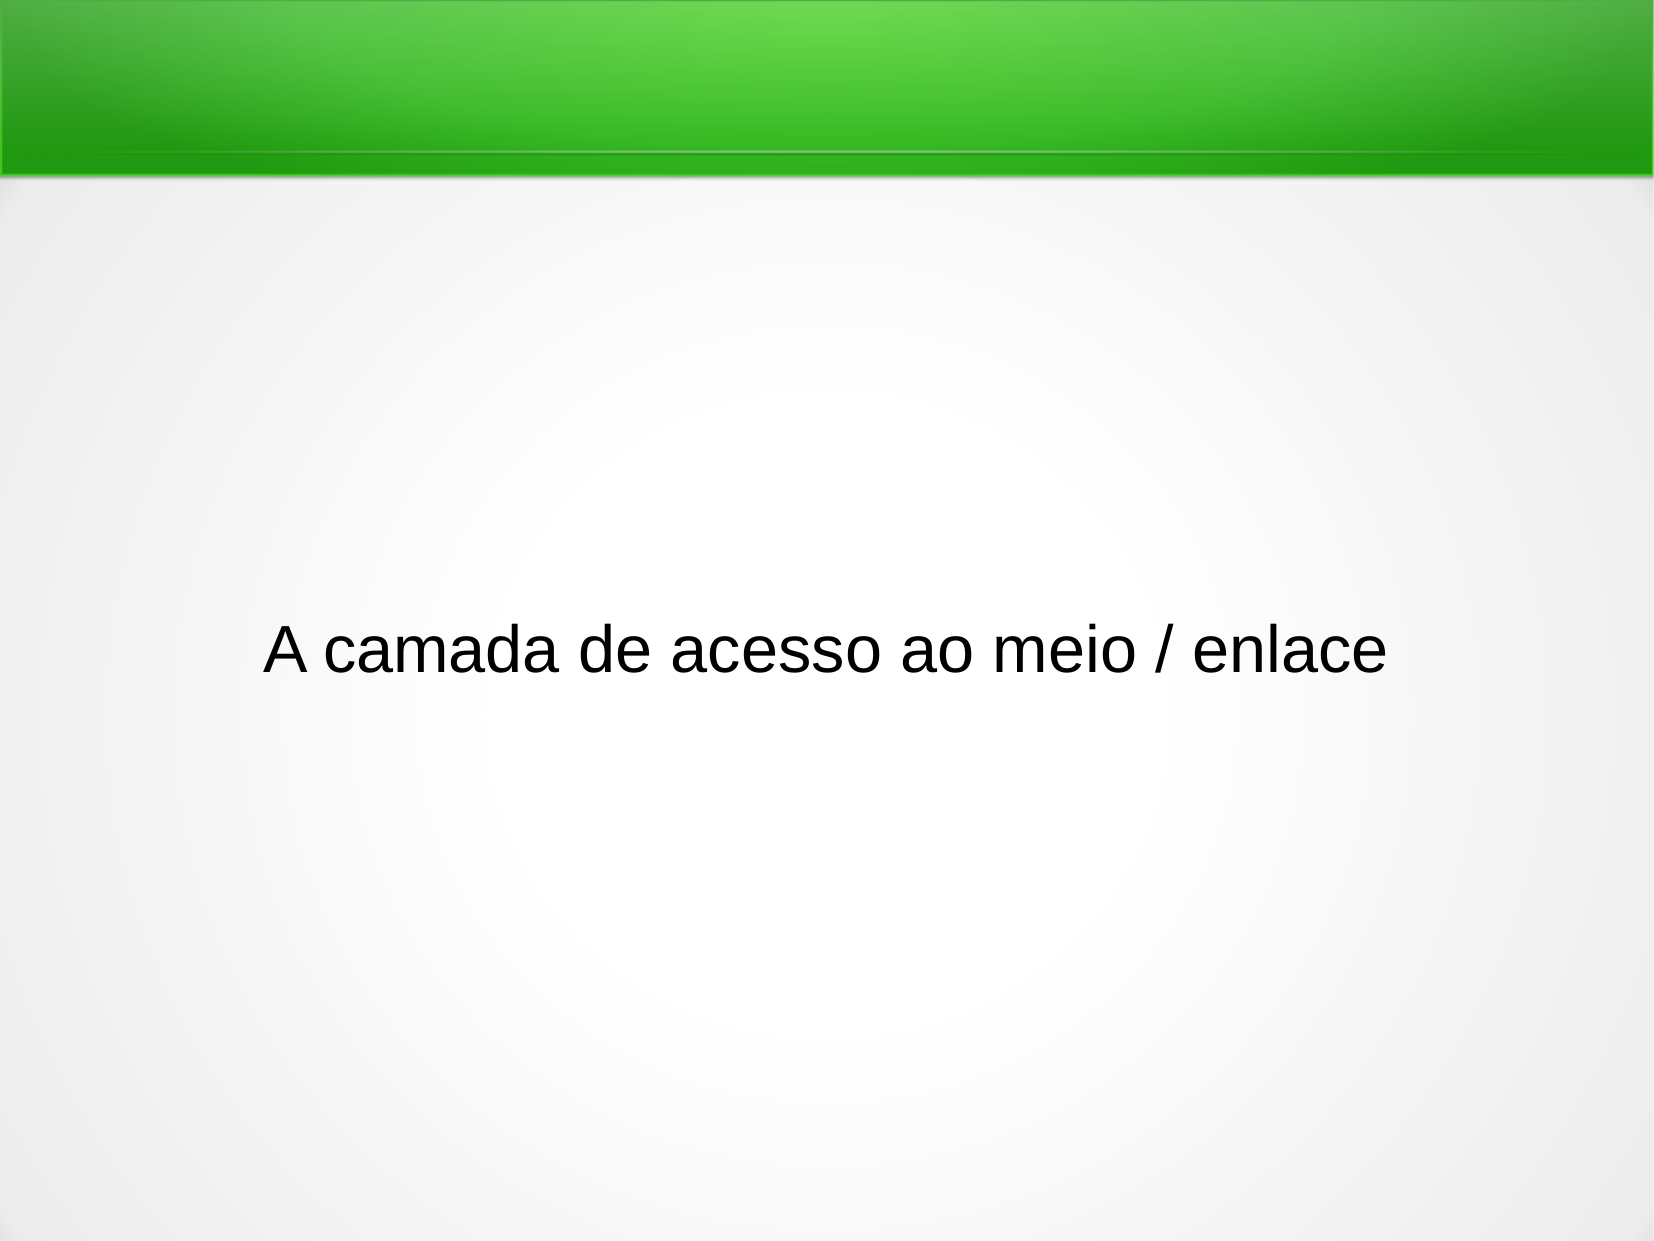

#
A camada de acesso ao meio / enlace